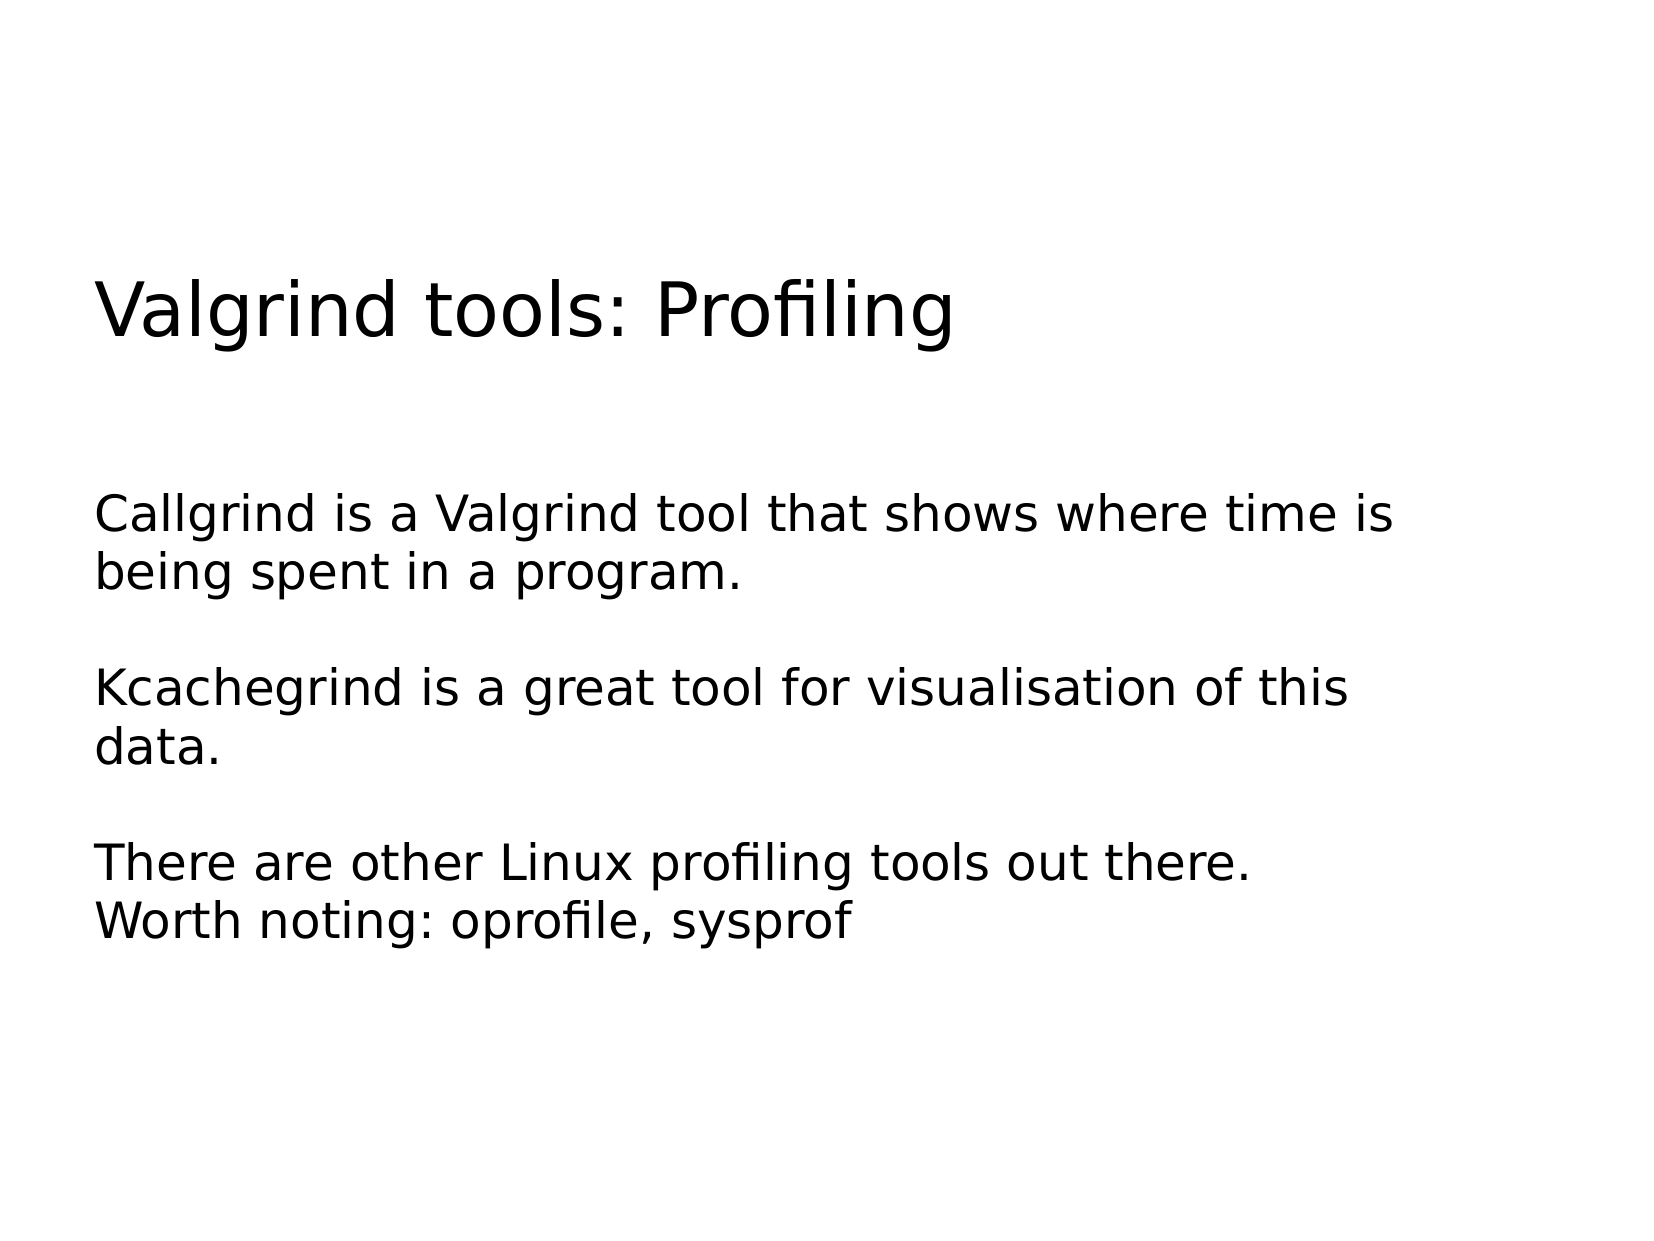

Valgrind tools: Profiling
Callgrind is a Valgrind tool that shows where time is being spent in a program.
Kcachegrind is a great tool for visualisation of this data.
There are other Linux profiling tools out there. Worth noting: oprofile, sysprof